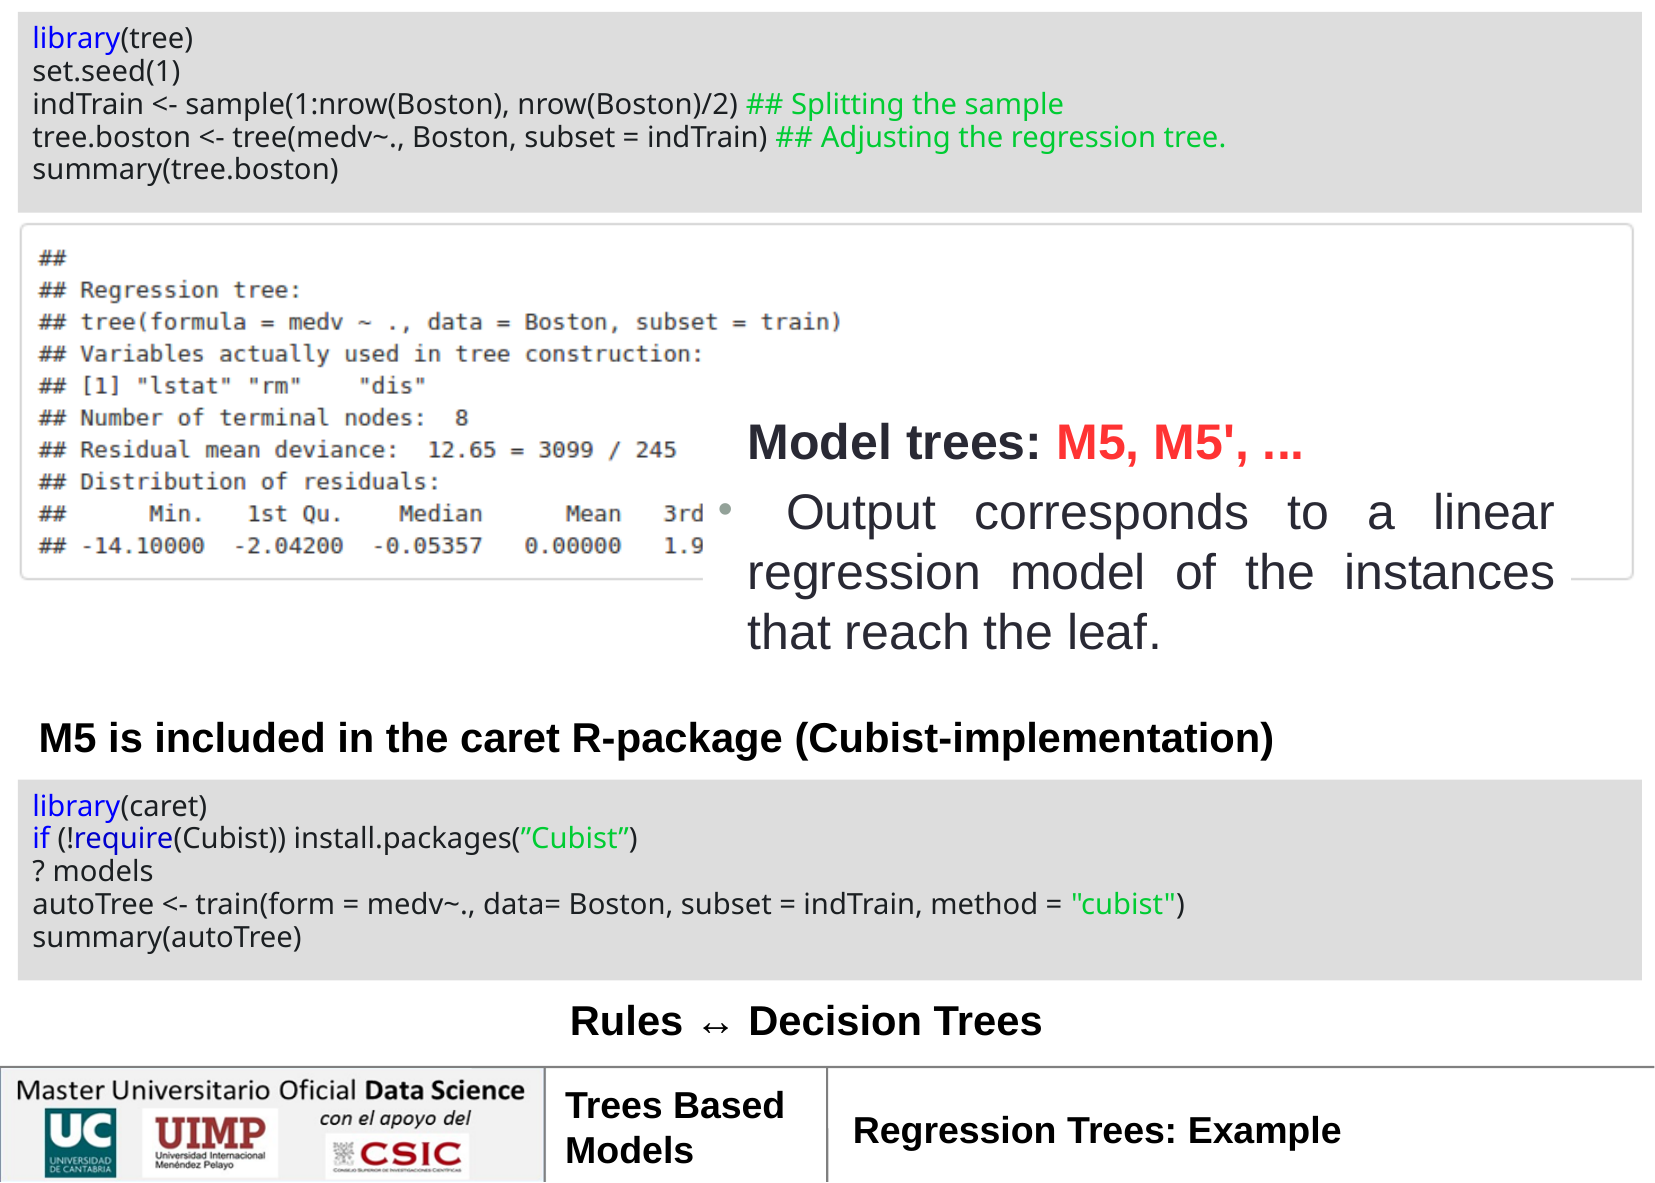

library(tree)
set.seed(1)
indTrain <- sample(1:nrow(Boston), nrow(Boston)/2) ## Splitting the sample
tree.boston <- tree(medv~., Boston, subset = indTrain) ## Adjusting the regression tree.
summary(tree.boston)
# Model trees: M5, M5', ...
 Output corresponds to a linear regression model of the instances that reach the leaf.
M5 is included in the caret R-package (Cubist-implementation)
library(caret)
if (!require(Cubist)) install.packages(”Cubist”)
? models
autoTree <- train(form = medv~., data= Boston, subset = indTrain, method = "cubist")
summary(autoTree)
Rules ↔ Decision Trees
Regression Trees: Example